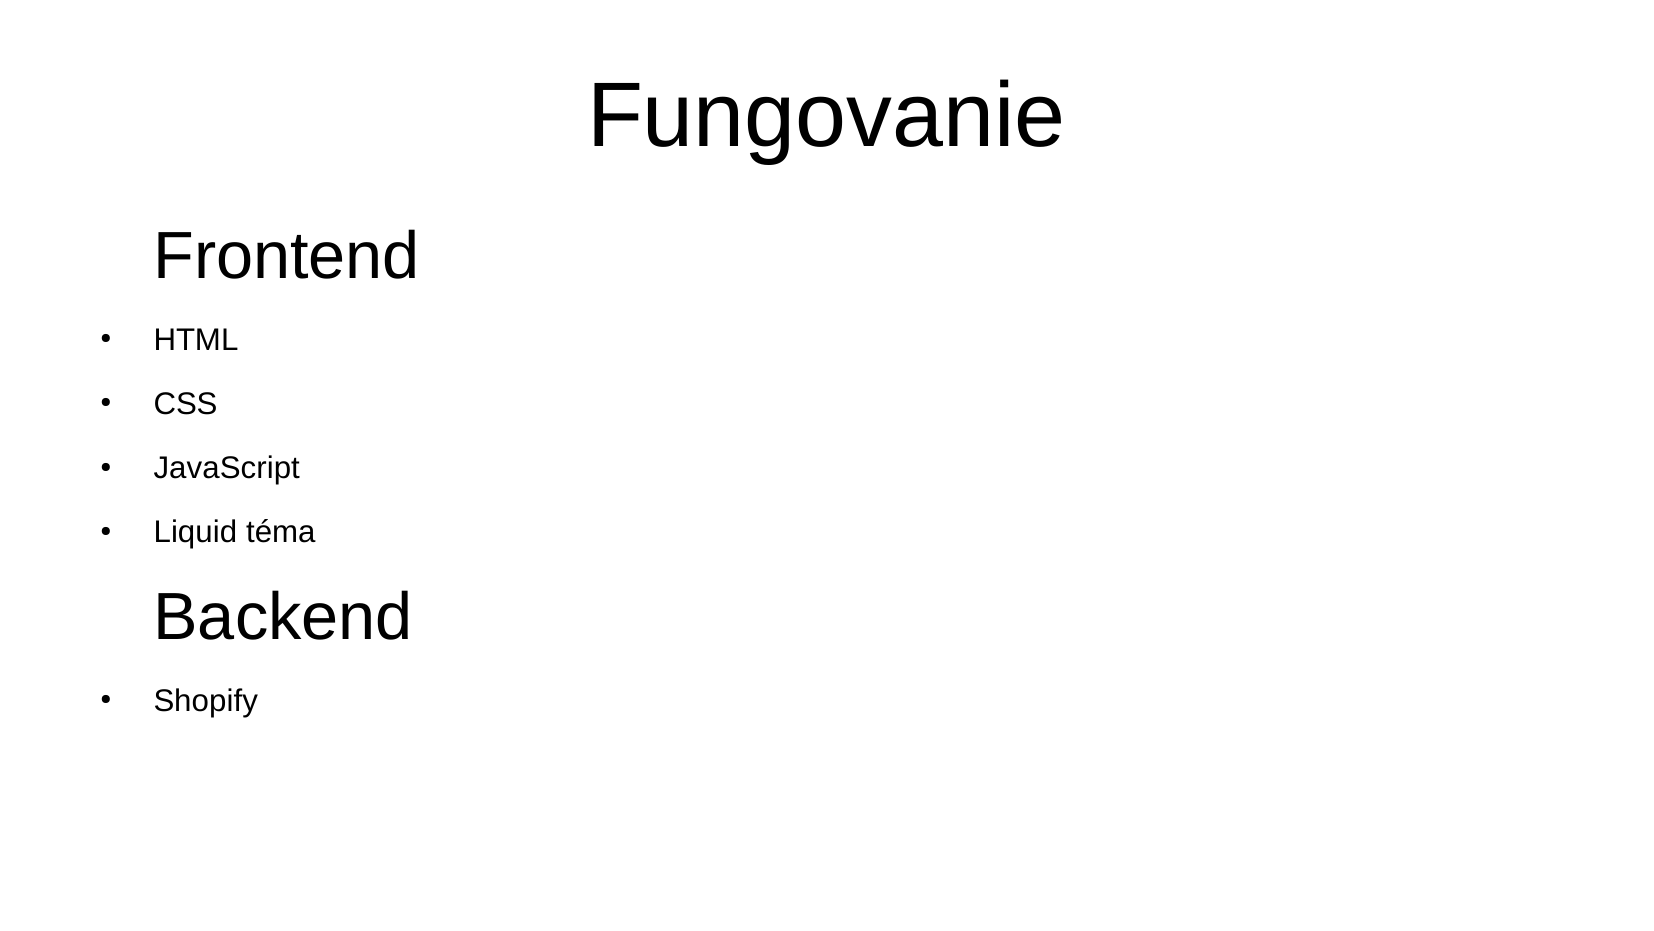

# Fungovanie
Frontend
HTML
CSS
JavaScript
Liquid téma
Backend
Shopify